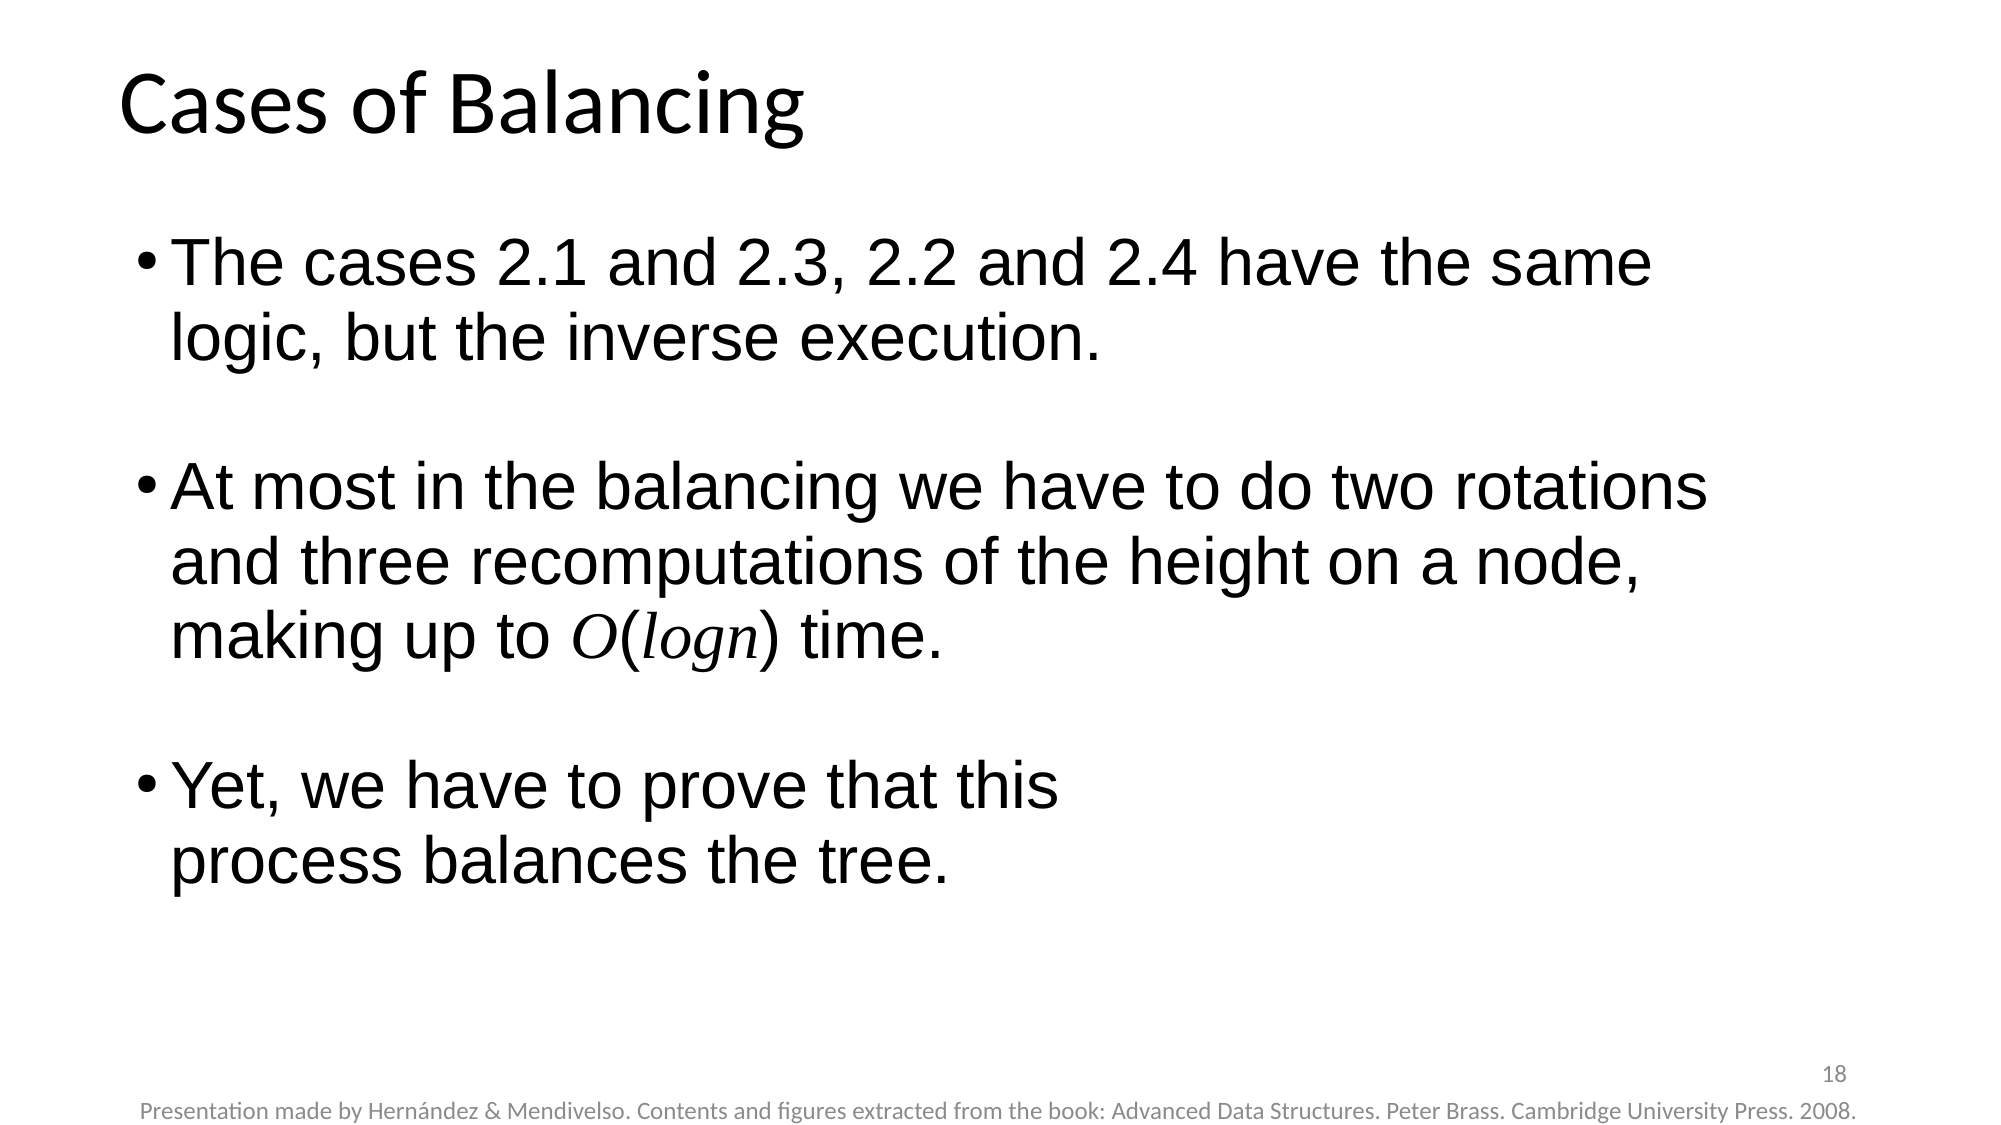

# Cases of Balancing
The cases 2.1 and 2.3, 2.2 and 2.4 have the same logic, but the inverse execution.
At most in the balancing we have to do two rotations and three recomputations of the height on a node, making up to O(logn) time.
Yet, we have to prove that this
process balances the tree.
18
Presentation made by Hernández & Mendivelso. Contents and figures extracted from the book: Advanced Data Structures. Peter Brass. Cambridge University Press. 2008.